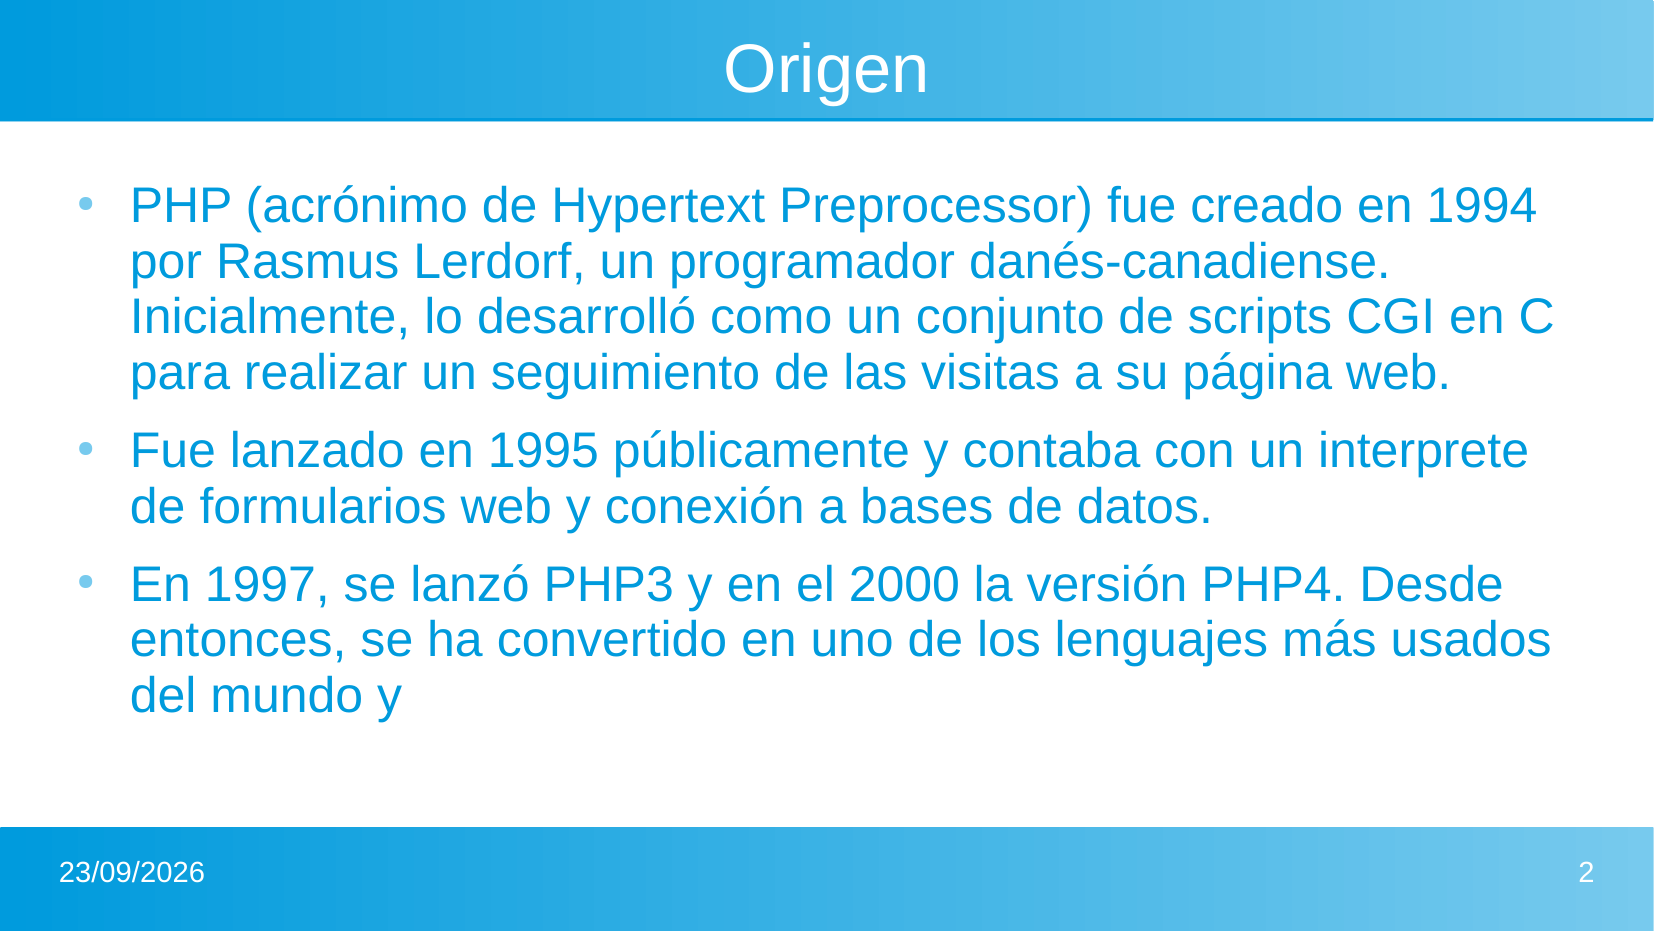

# Origen
PHP (acrónimo de Hypertext Preprocessor) fue creado en 1994 por Rasmus Lerdorf, un programador danés-canadiense. Inicialmente, lo desarrolló como un conjunto de scripts CGI en C para realizar un seguimiento de las visitas a su página web.
Fue lanzado en 1995 públicamente y contaba con un interprete de formularios web y conexión a bases de datos.
En 1997, se lanzó PHP3 y en el 2000 la versión PHP4. Desde entonces, se ha convertido en uno de los lenguajes más usados del mundo y
2